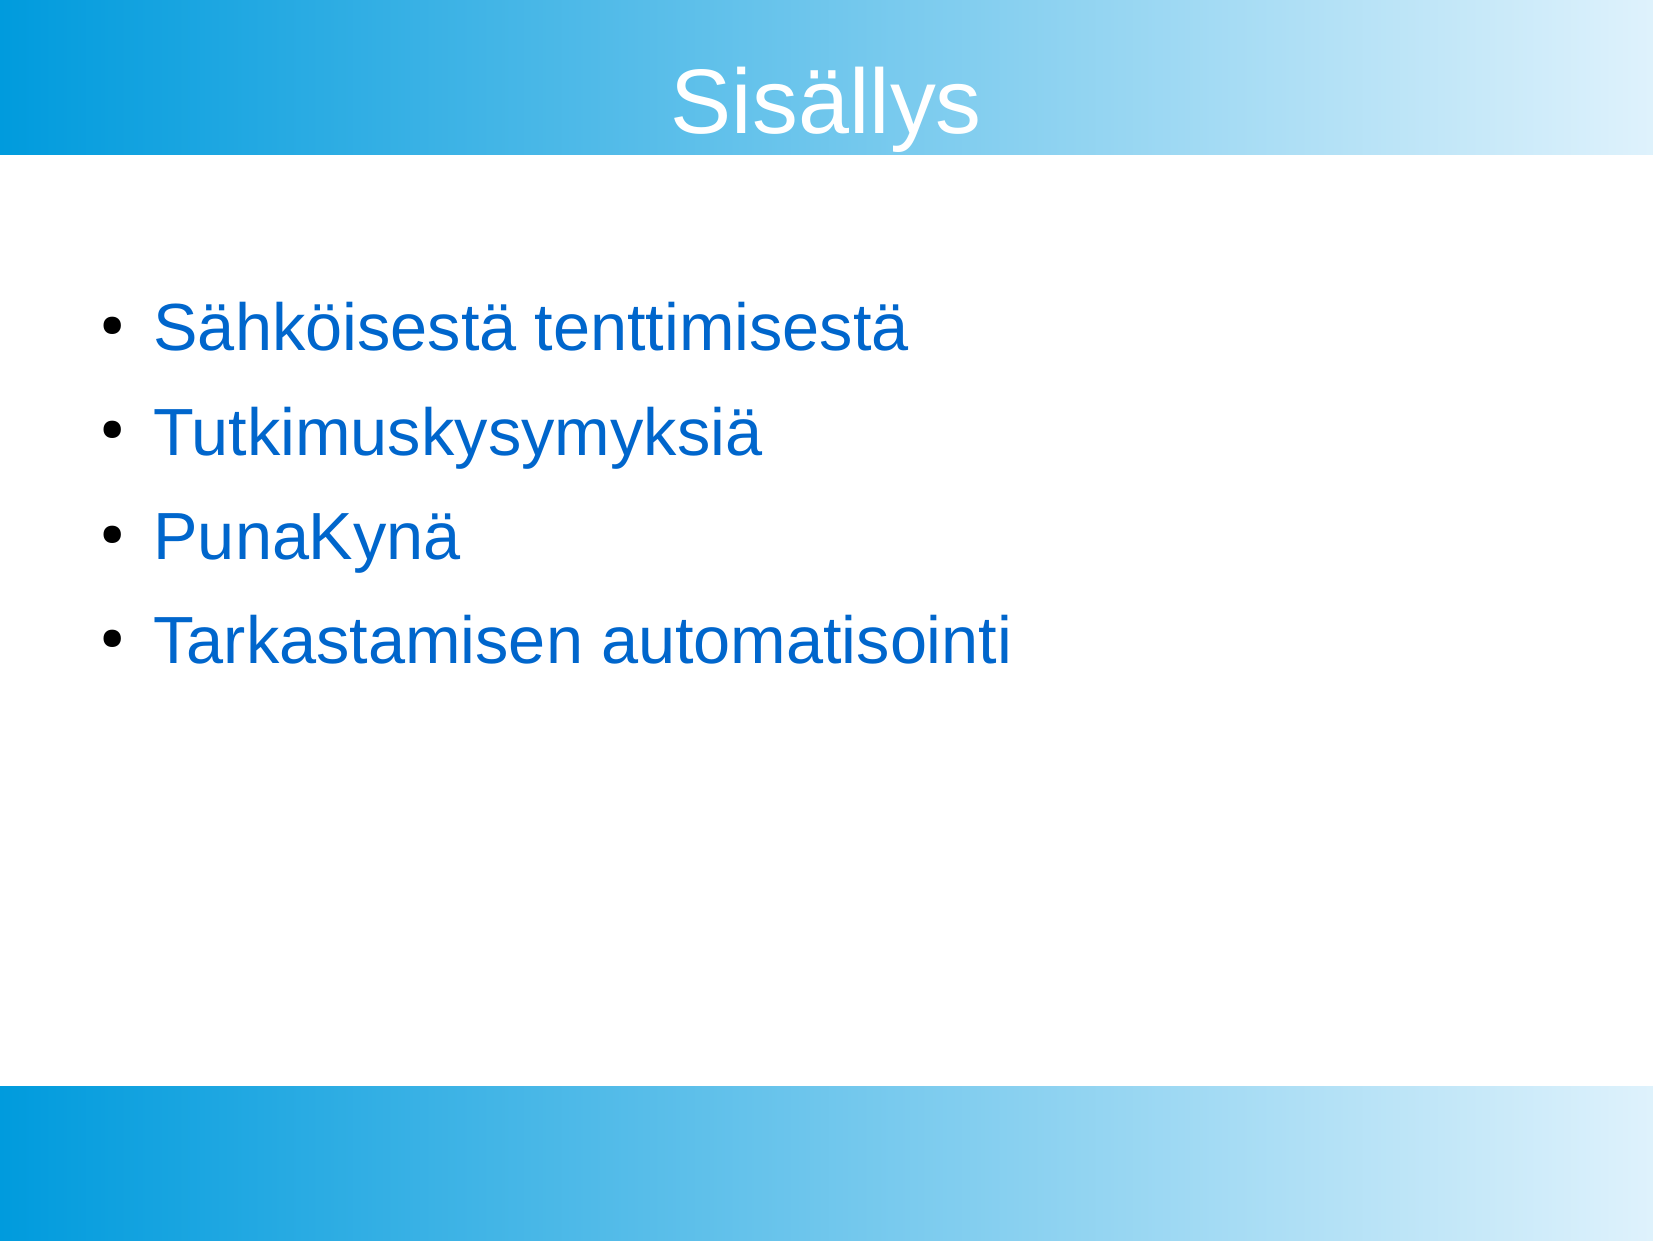

# Sisällys
Sähköisestä tenttimisestä
Tutkimuskysymyksiä
PunaKynä
Tarkastamisen automatisointi